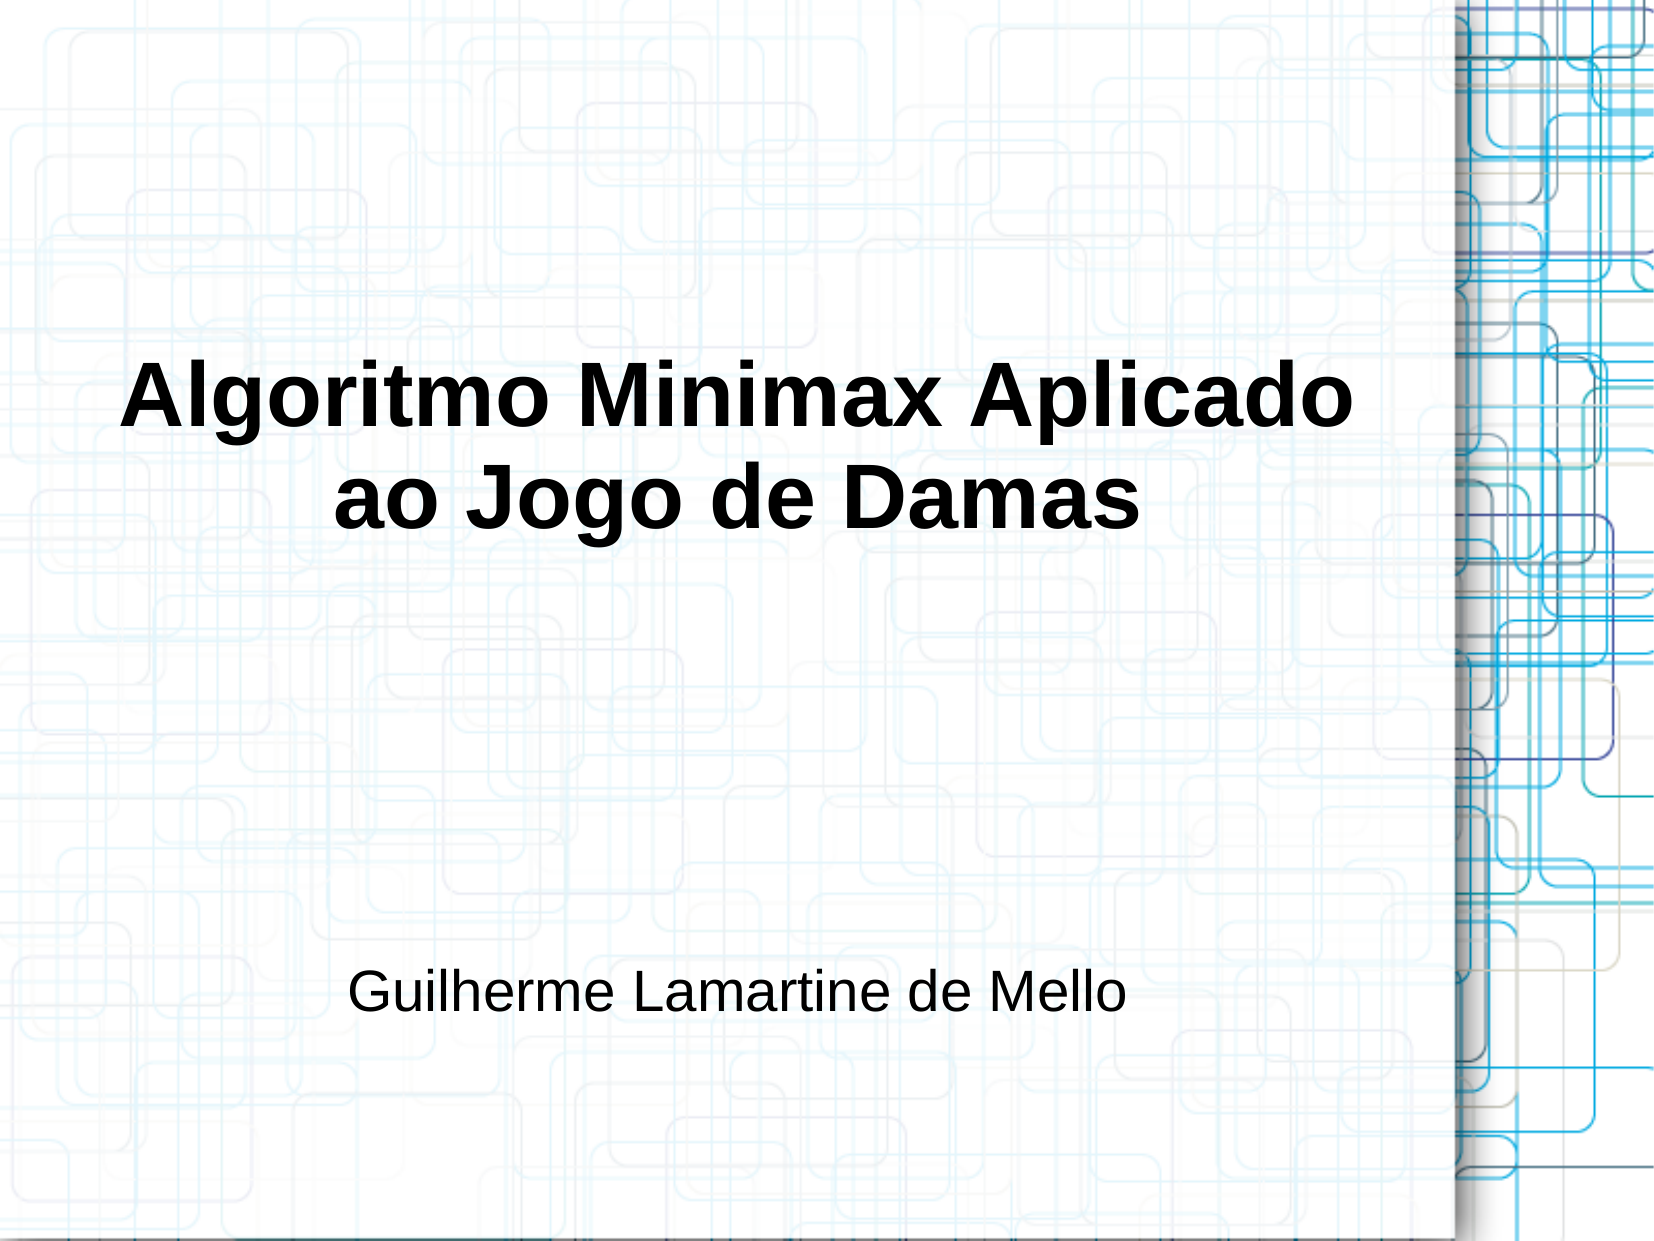

# Algoritmo Minimax Aplicado ao Jogo de Damas
Guilherme Lamartine de Mello